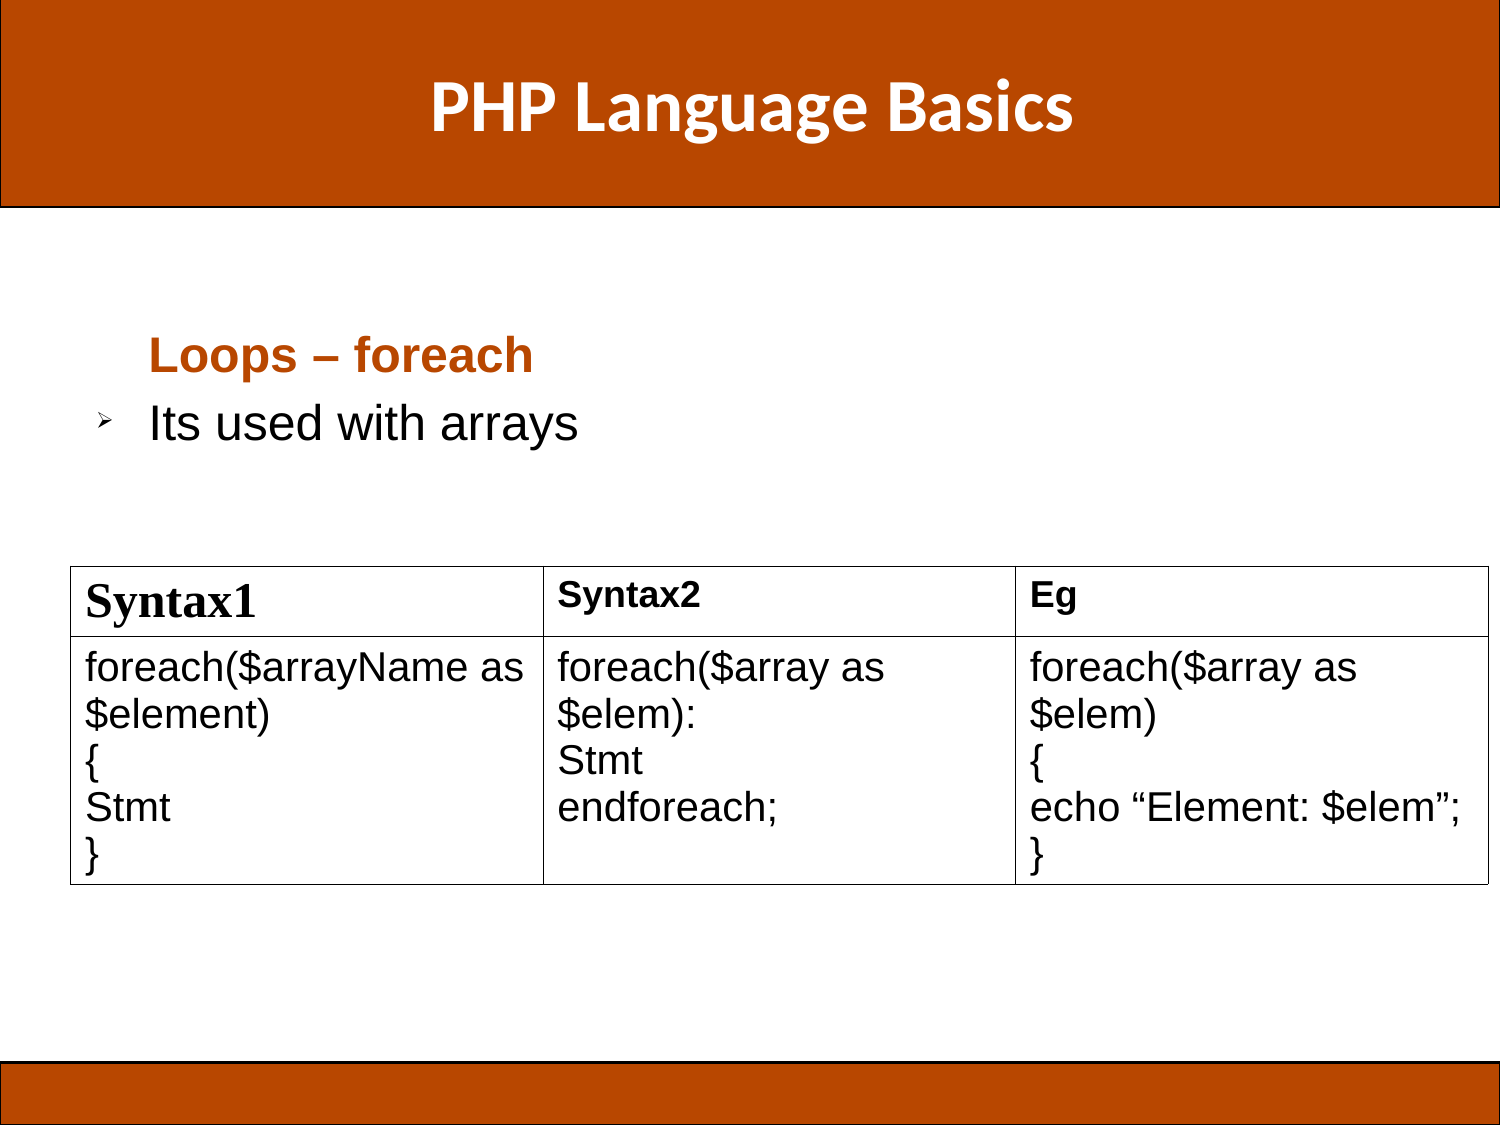

PHP Language Basics
# Loops – foreach
Its used with arrays
| Syntax1 | Syntax2 | Eg |
| --- | --- | --- |
| foreach($arrayName as $element) { Stmt } | foreach($array as $elem): Stmt endforeach; | foreach($array as $elem) { echo “Element: $elem”; } |